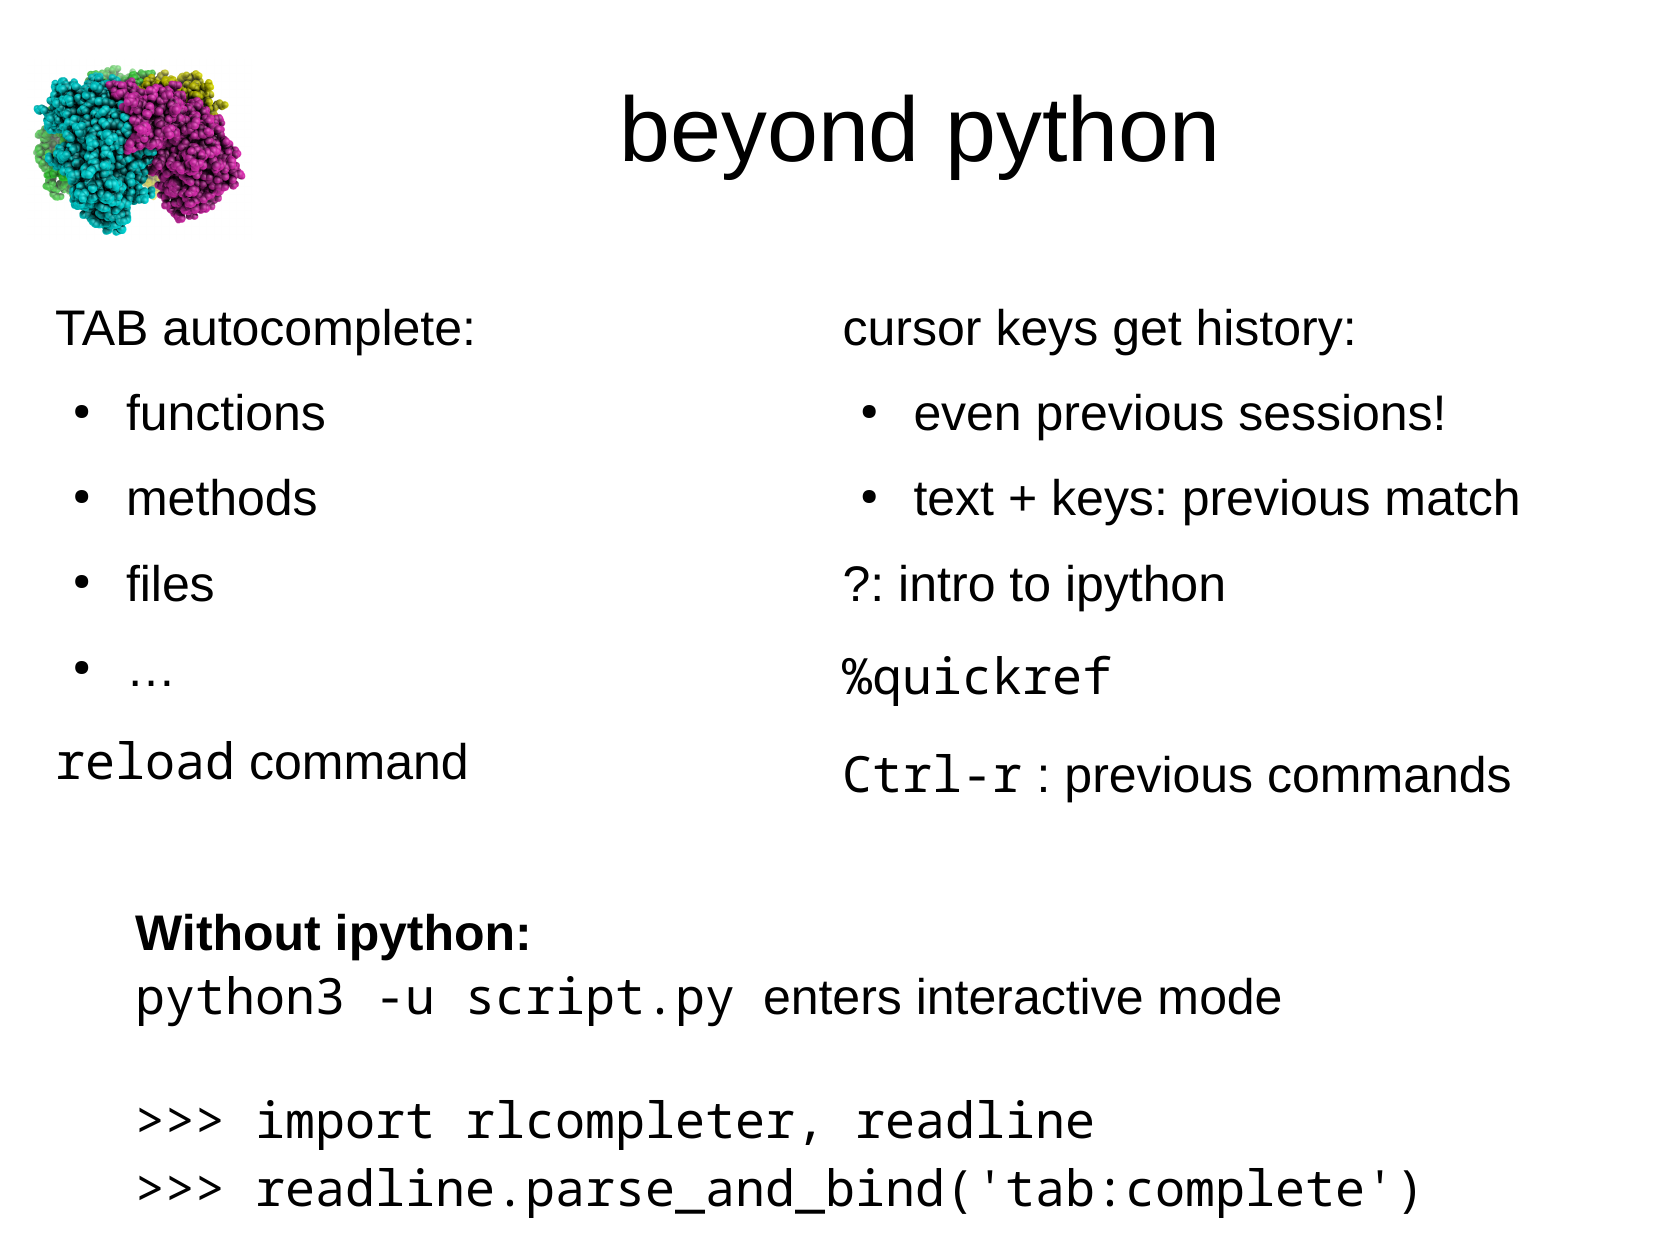

# beyond python
TAB autocomplete:
functions
methods
files
…
reload command
cursor keys get history:
even previous sessions!
text + keys: previous match
?: intro to ipython
%quickref
Ctrl-r : previous commands
Without ipython:
python3 -u script.py enters interactive mode
>>> import rlcompleter, readline
>>> readline.parse_and_bind('tab:complete')